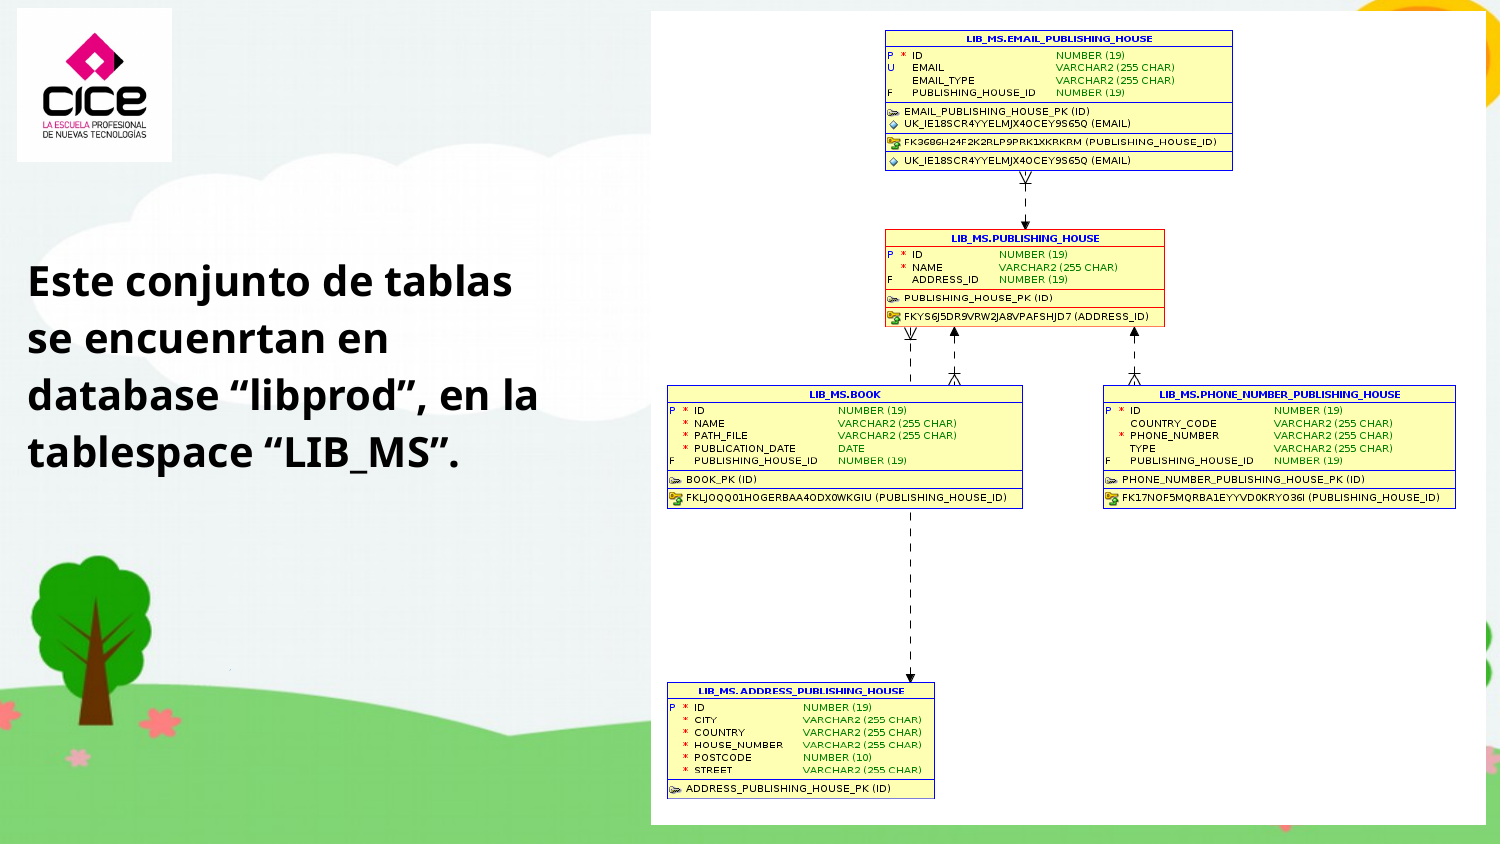

# Este conjunto de tablas se encuenrtan en database “libprod”, en la tablespace “LIB_MS”.